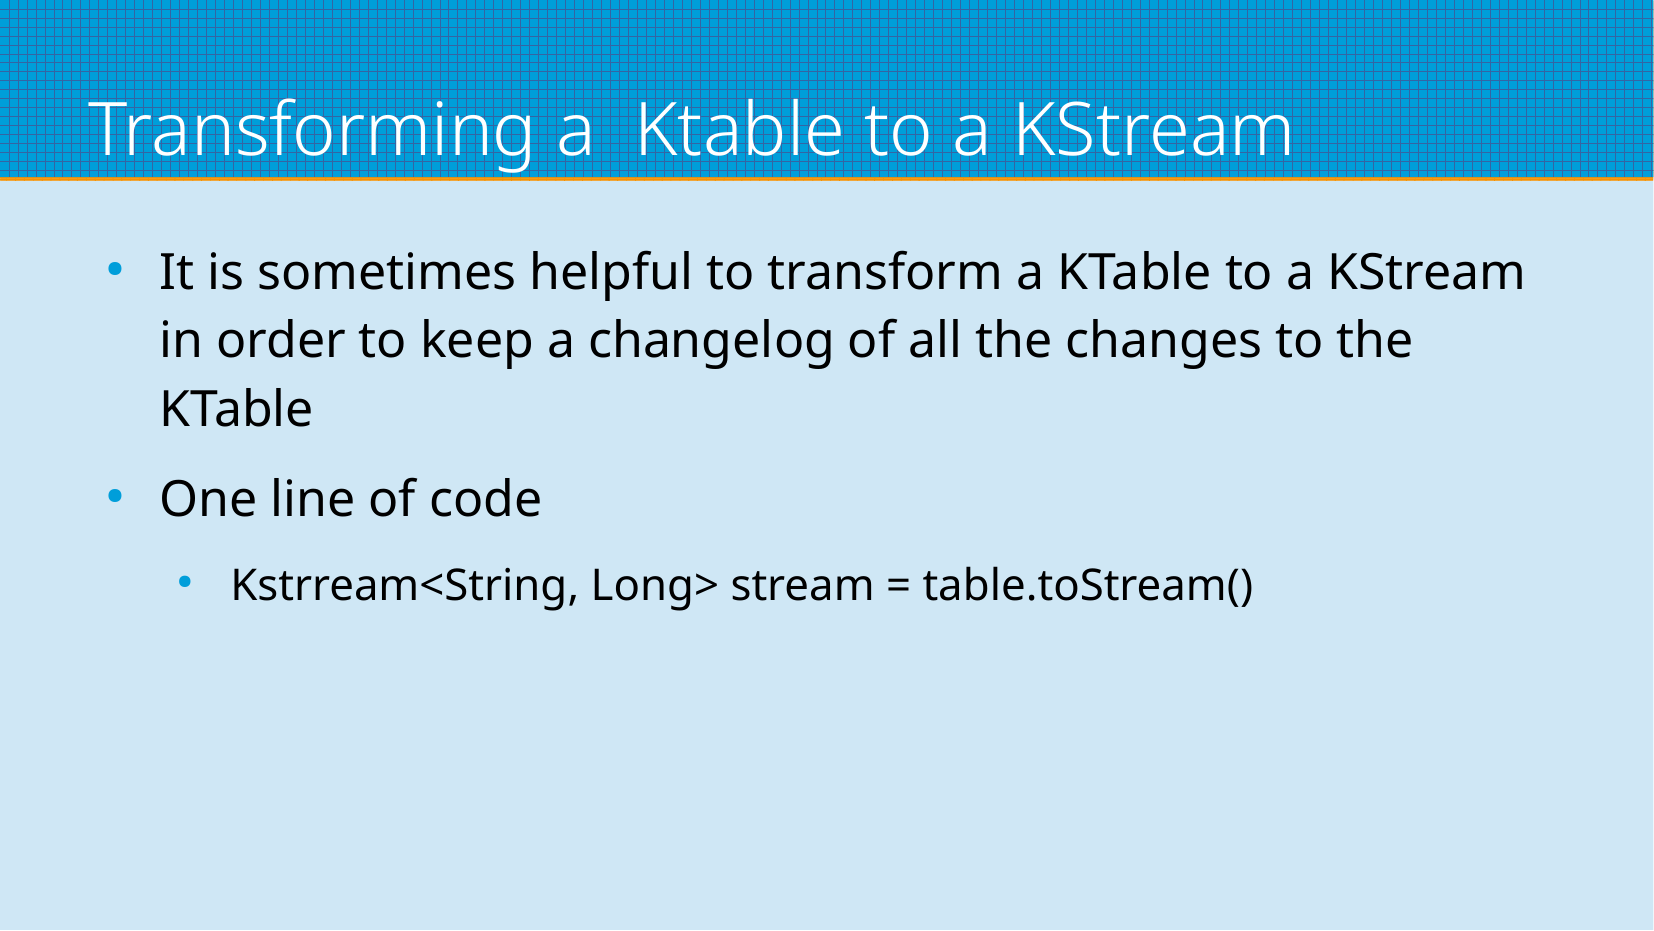

# Transforming a Ktable to a KStream
It is sometimes helpful to transform a KTable to a KStream in order to keep a changelog of all the changes to the KTable
One line of code
Kstrream<String, Long> stream = table.toStream()